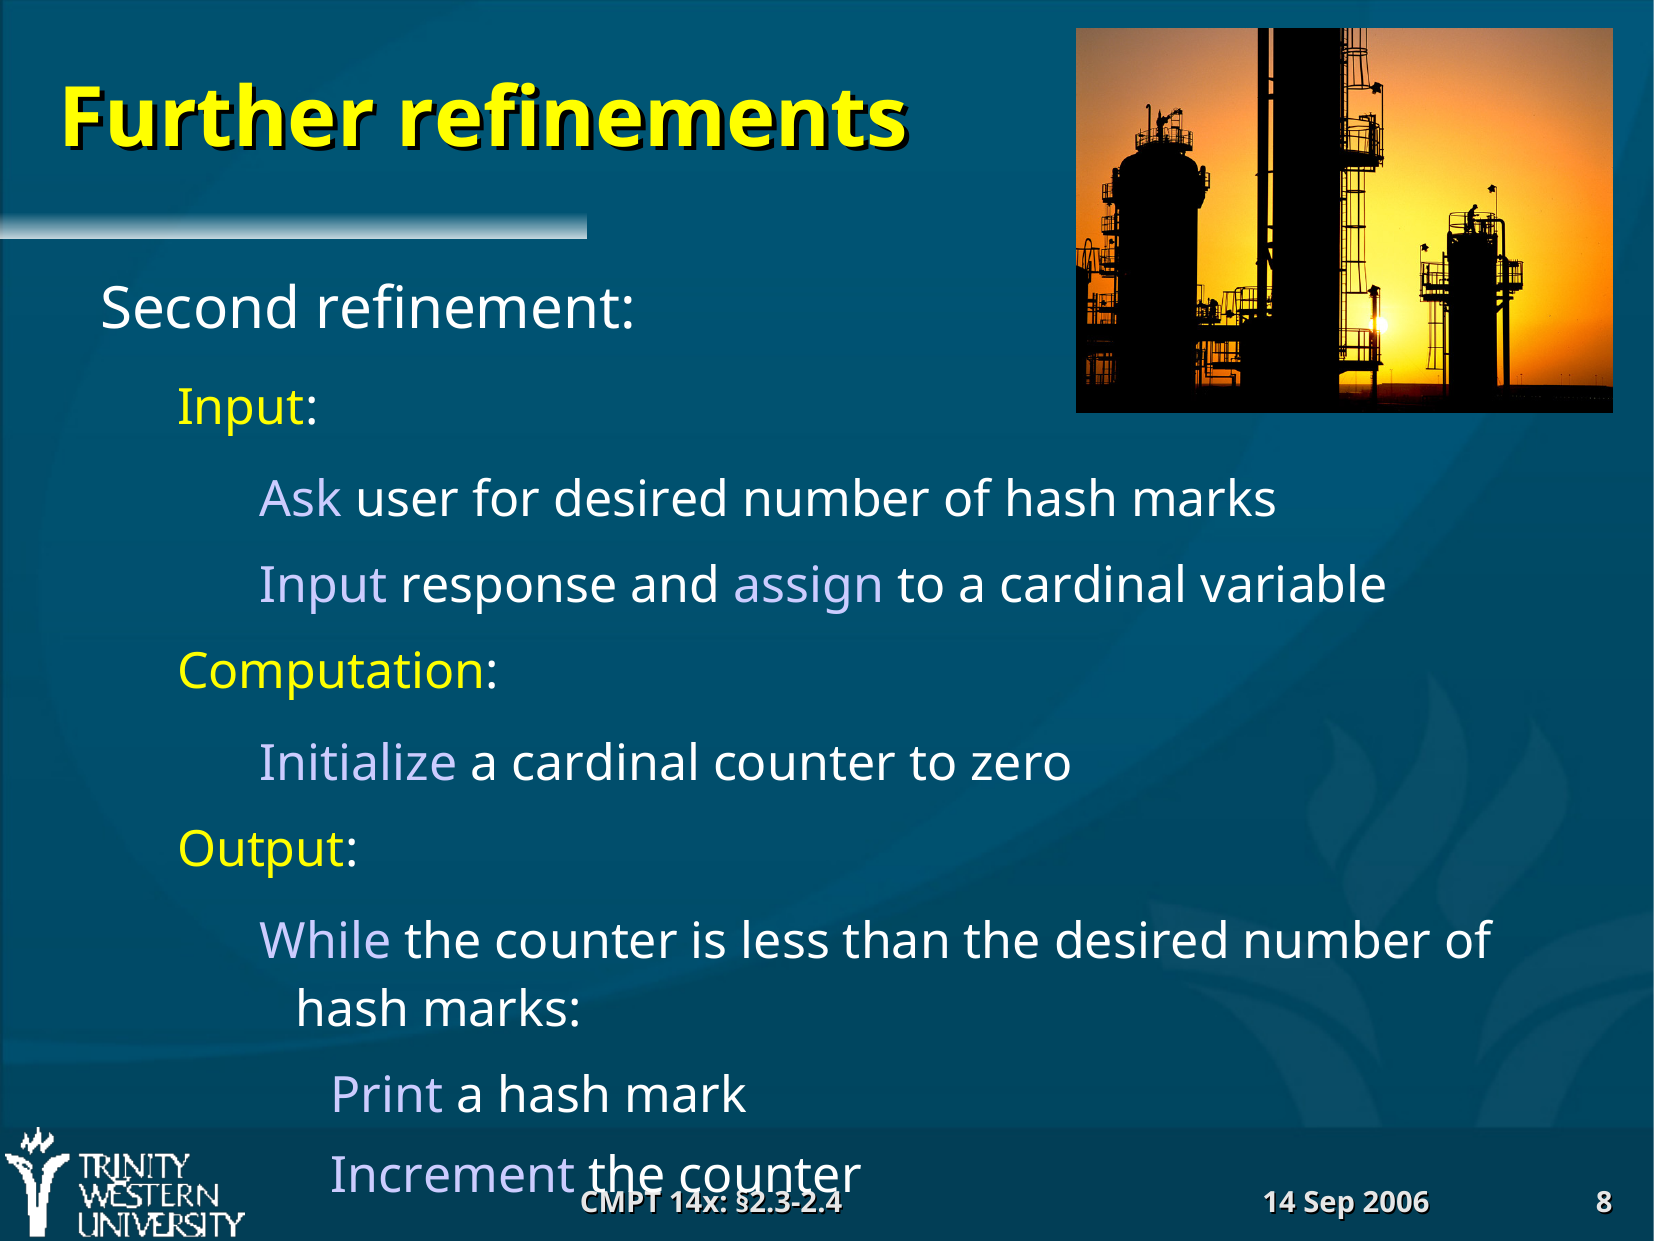

# Further refinements
Second refinement:
Input:
Ask user for desired number of hash marks
Input response and assign to a cardinal variable
Computation:
Initialize a cardinal counter to zero
Output:
While the counter is less than the desired number of hash marks:
Print a hash mark
Increment the counter
CMPT 14x: §2.3-2.4
14 Sep 2006
8